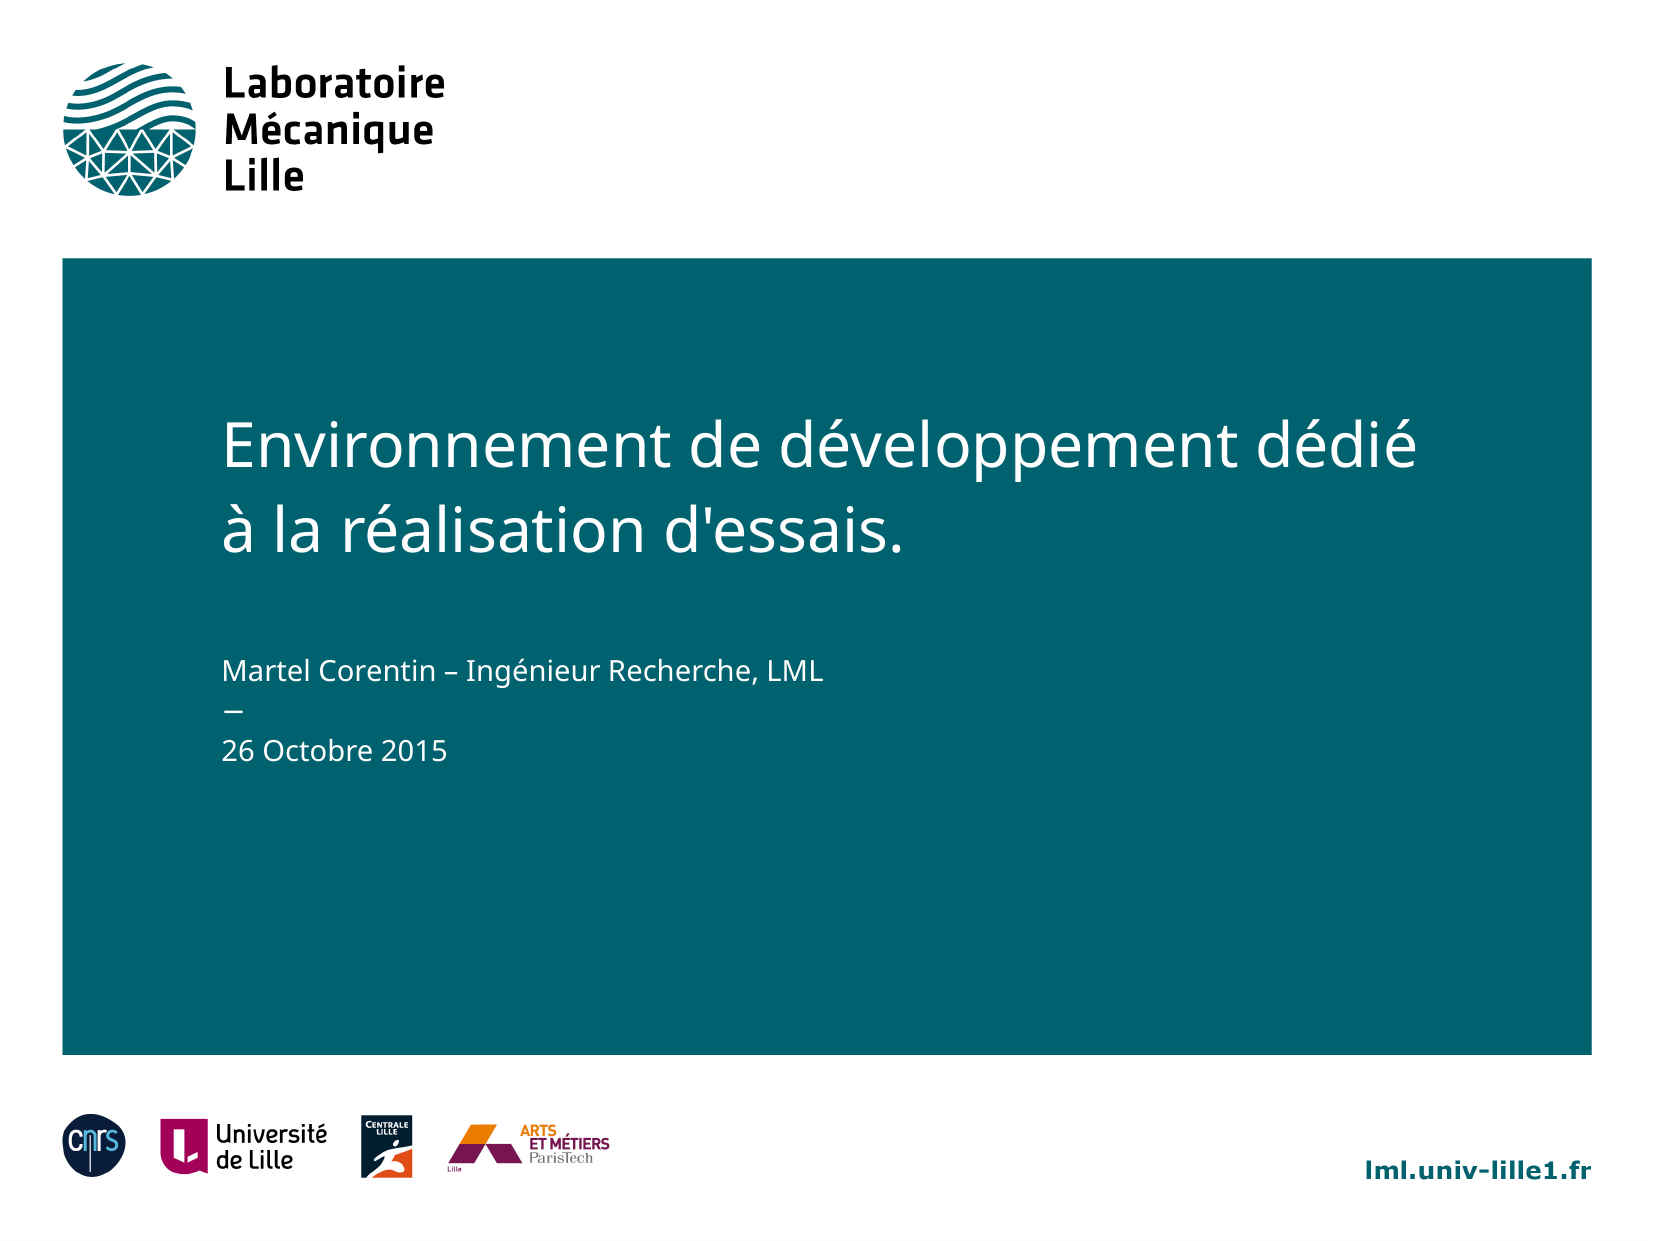

Environnement de développement dédié à la réalisation d'essais.
Martel Corentin – Ingénieur Recherche, LML
−
26 Octobre 2015